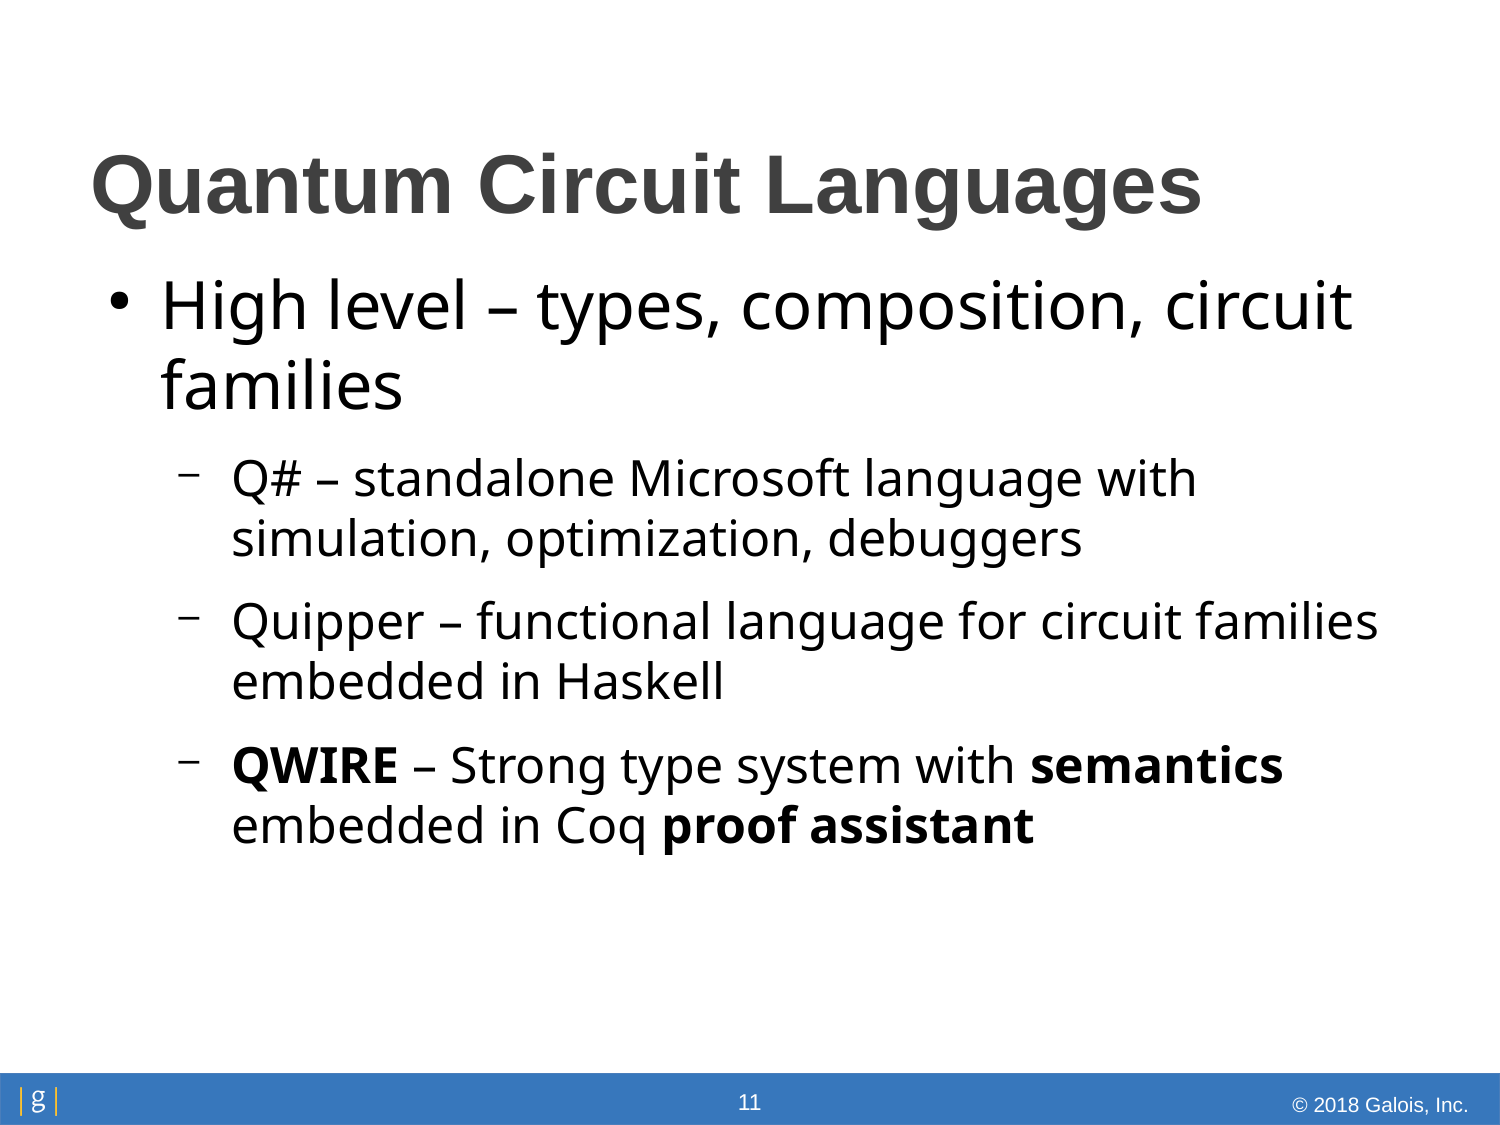

# Quantum Circuit Languages
High level – types, composition, circuit families
Q# – standalone Microsoft language with simulation, optimization, debuggers
Quipper – functional language for circuit families embedded in Haskell
QWIRE – Strong type system with semantics embedded in Coq proof assistant